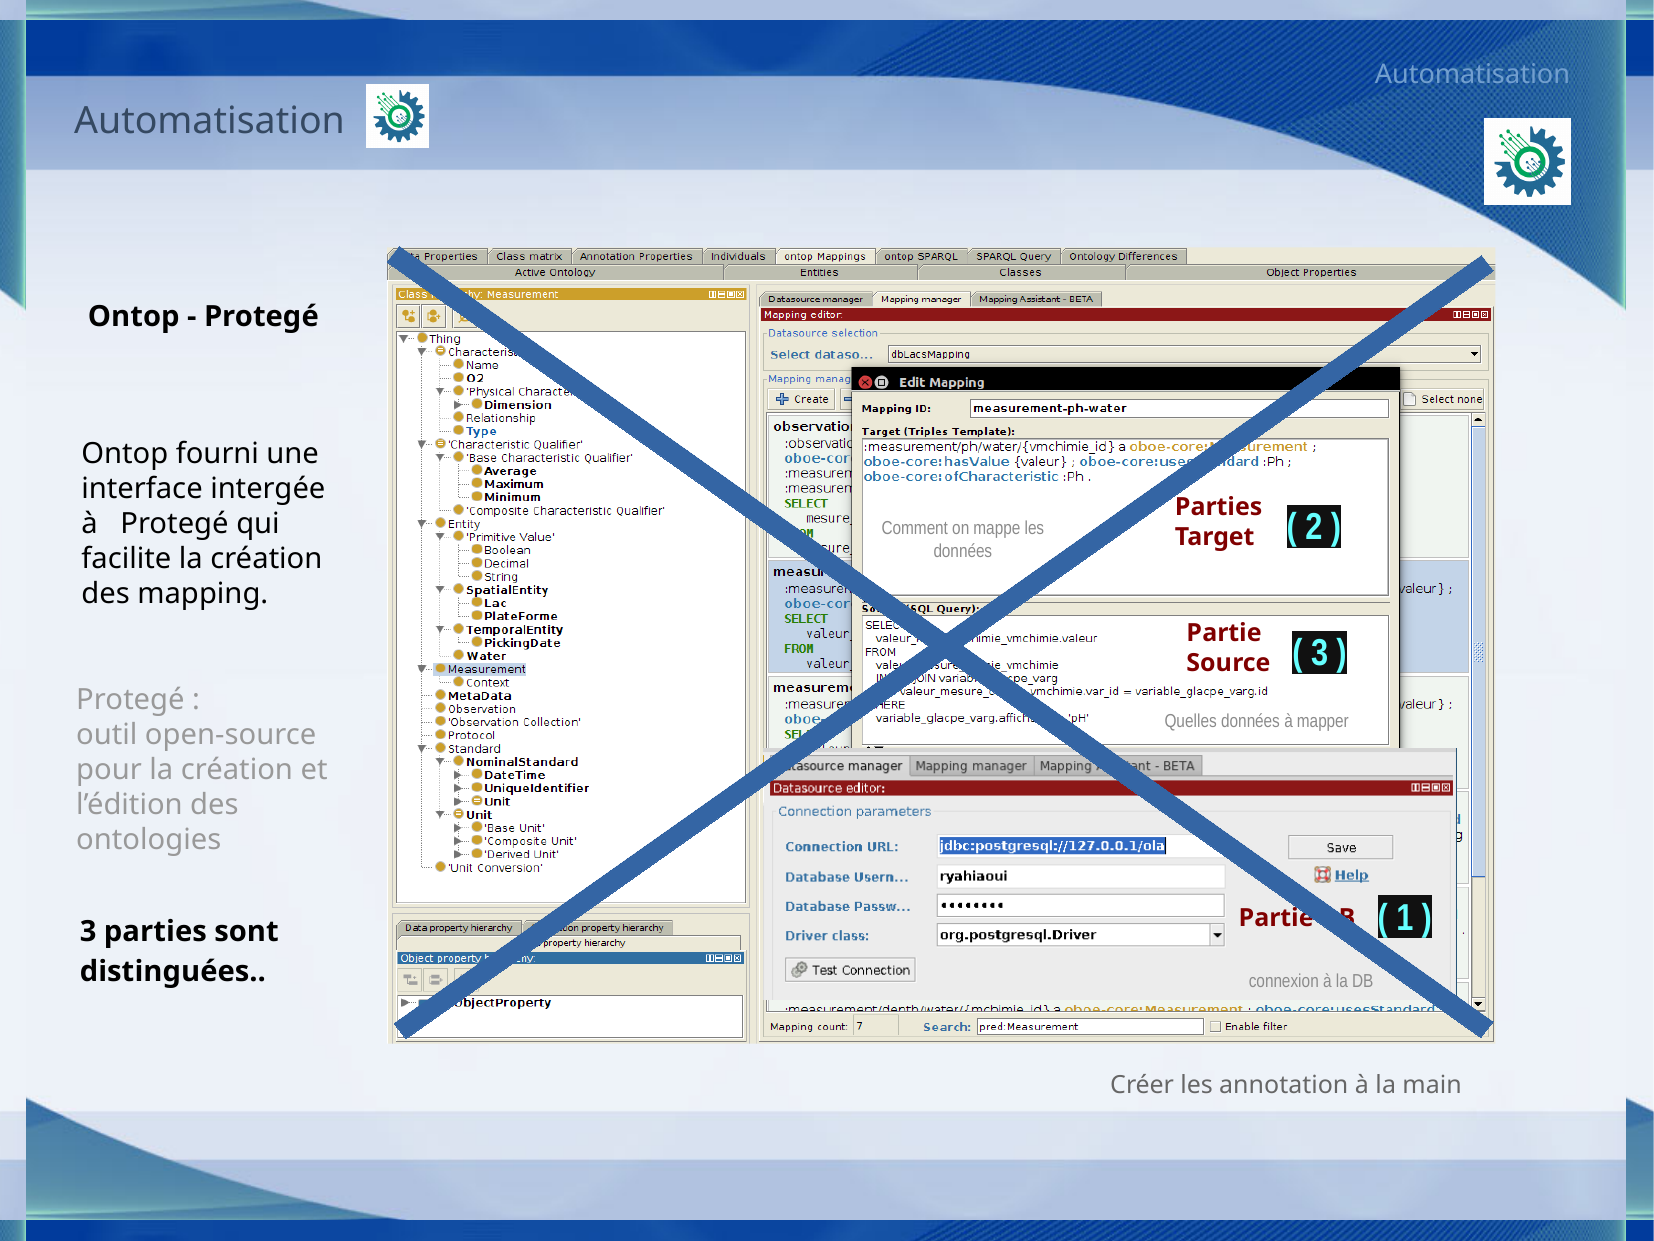

Automatisation
# Automatisation
Ontop - Protegé
Ontop fourni une interface intergée à Protegé qui facilite la création des mapping.
Parties
Target
( 2 )
Comment on mappe les données
Partie
Source
( 3 )
Protegé :
outil open-source pour la création et l’édition des ontologies
Quelles données à mapper
( 1 )
Partie DB
3 parties sont distinguées..
connexion à la DB
Créer les annotation à la main